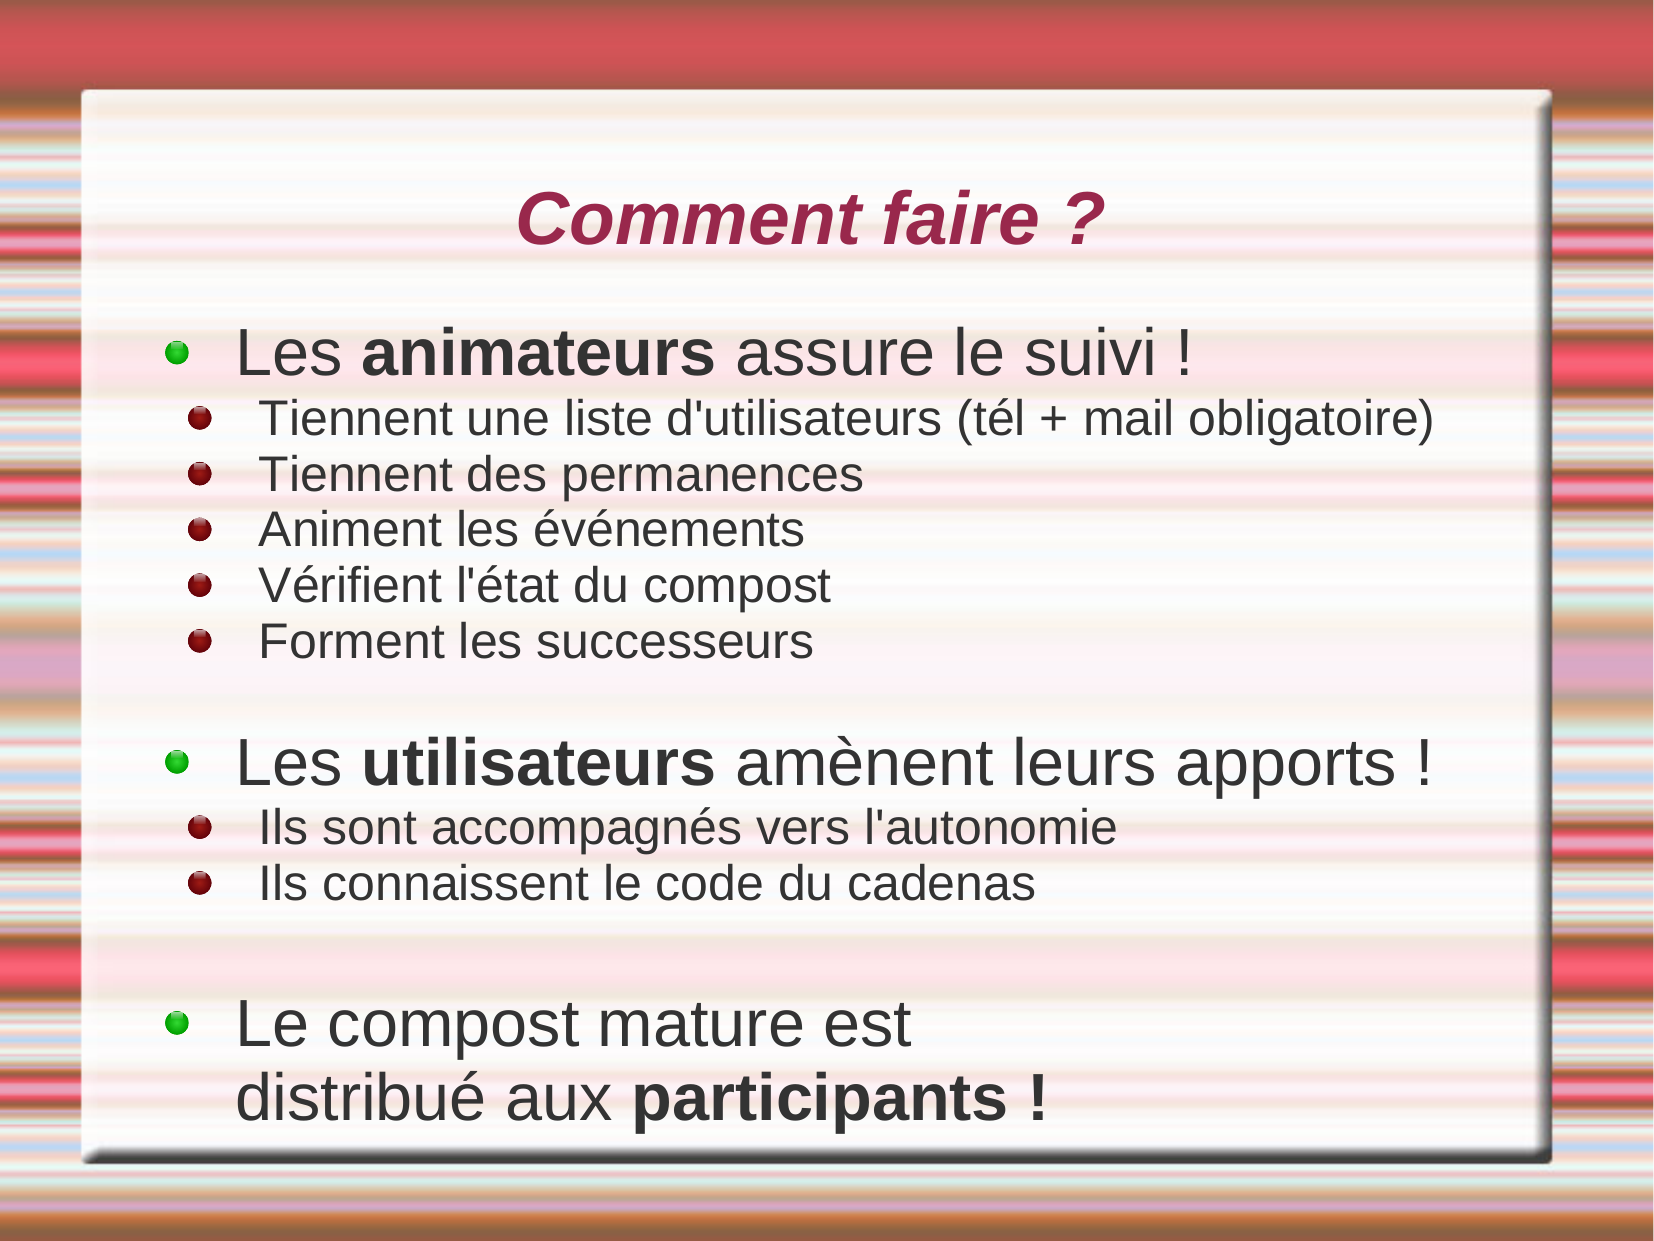

# Comment faire ?
Les animateurs assure le suivi !
Tiennent une liste d'utilisateurs (tél + mail obligatoire)
Tiennent des permanences
Animent les événements
Vérifient l'état du compost
Forment les successeurs
Les utilisateurs amènent leurs apports !
Ils sont accompagnés vers l'autonomie
Ils connaissent le code du cadenas
Le compost mature est
distribué aux participants !